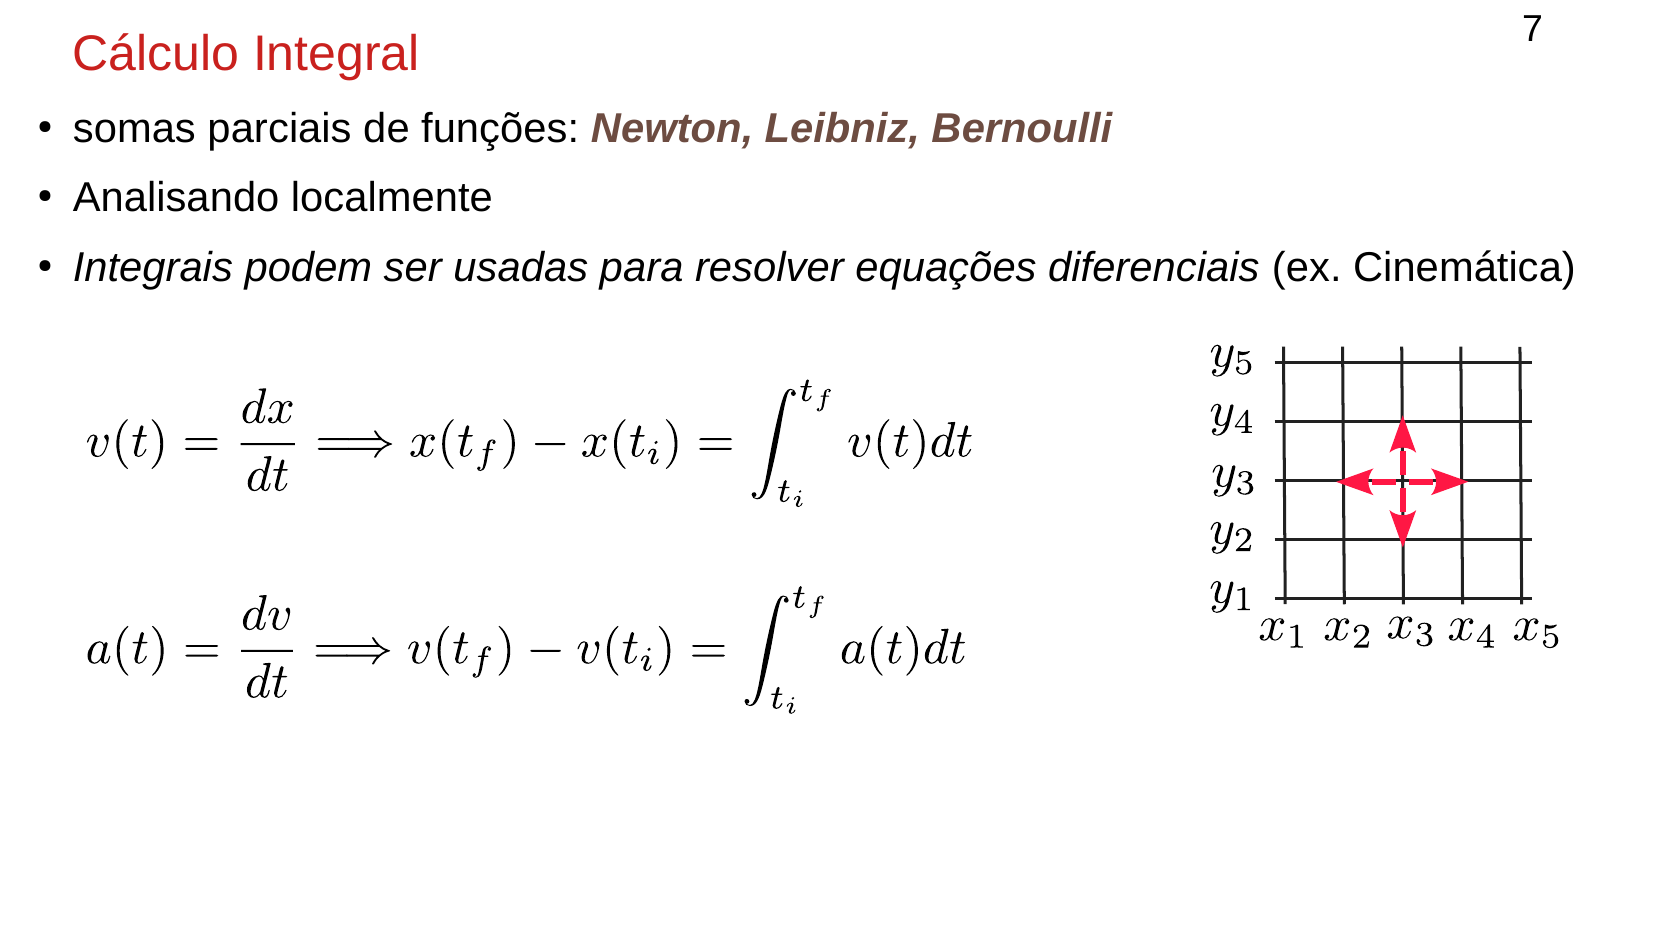

Cálculo Integral
somas parciais de funções: Newton, Leibniz, Bernoulli
Analisando localmente
Integrais podem ser usadas para resolver equações diferenciais (ex. Cinemática)